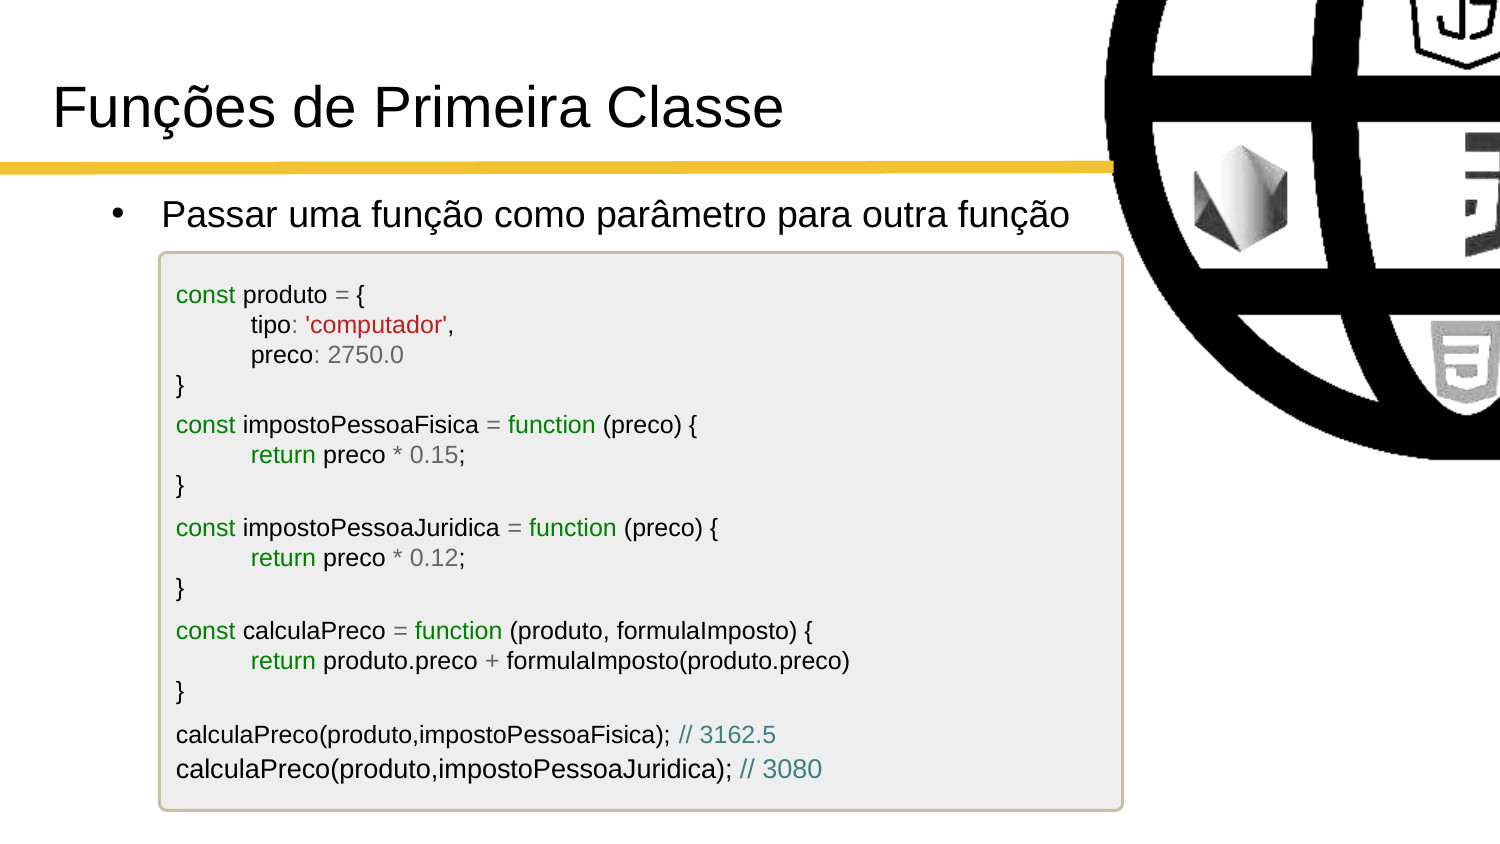

Funções de Primeira Classe
Passar uma função como parâmetro para outra função
const produto = {
	tipo: 'computador',
	preco: 2750.0
}
const impostoPessoaFisica = function (preco) {
	return preco * 0.15;
}
const impostoPessoaJuridica = function (preco) {
	return preco * 0.12;
}
const calculaPreco = function (produto, formulaImposto) {
	return produto.preco + formulaImposto(produto.preco)
}
calculaPreco(produto,impostoPessoaFisica); // 3162.5
calculaPreco(produto,impostoPessoaJuridica); // 3080